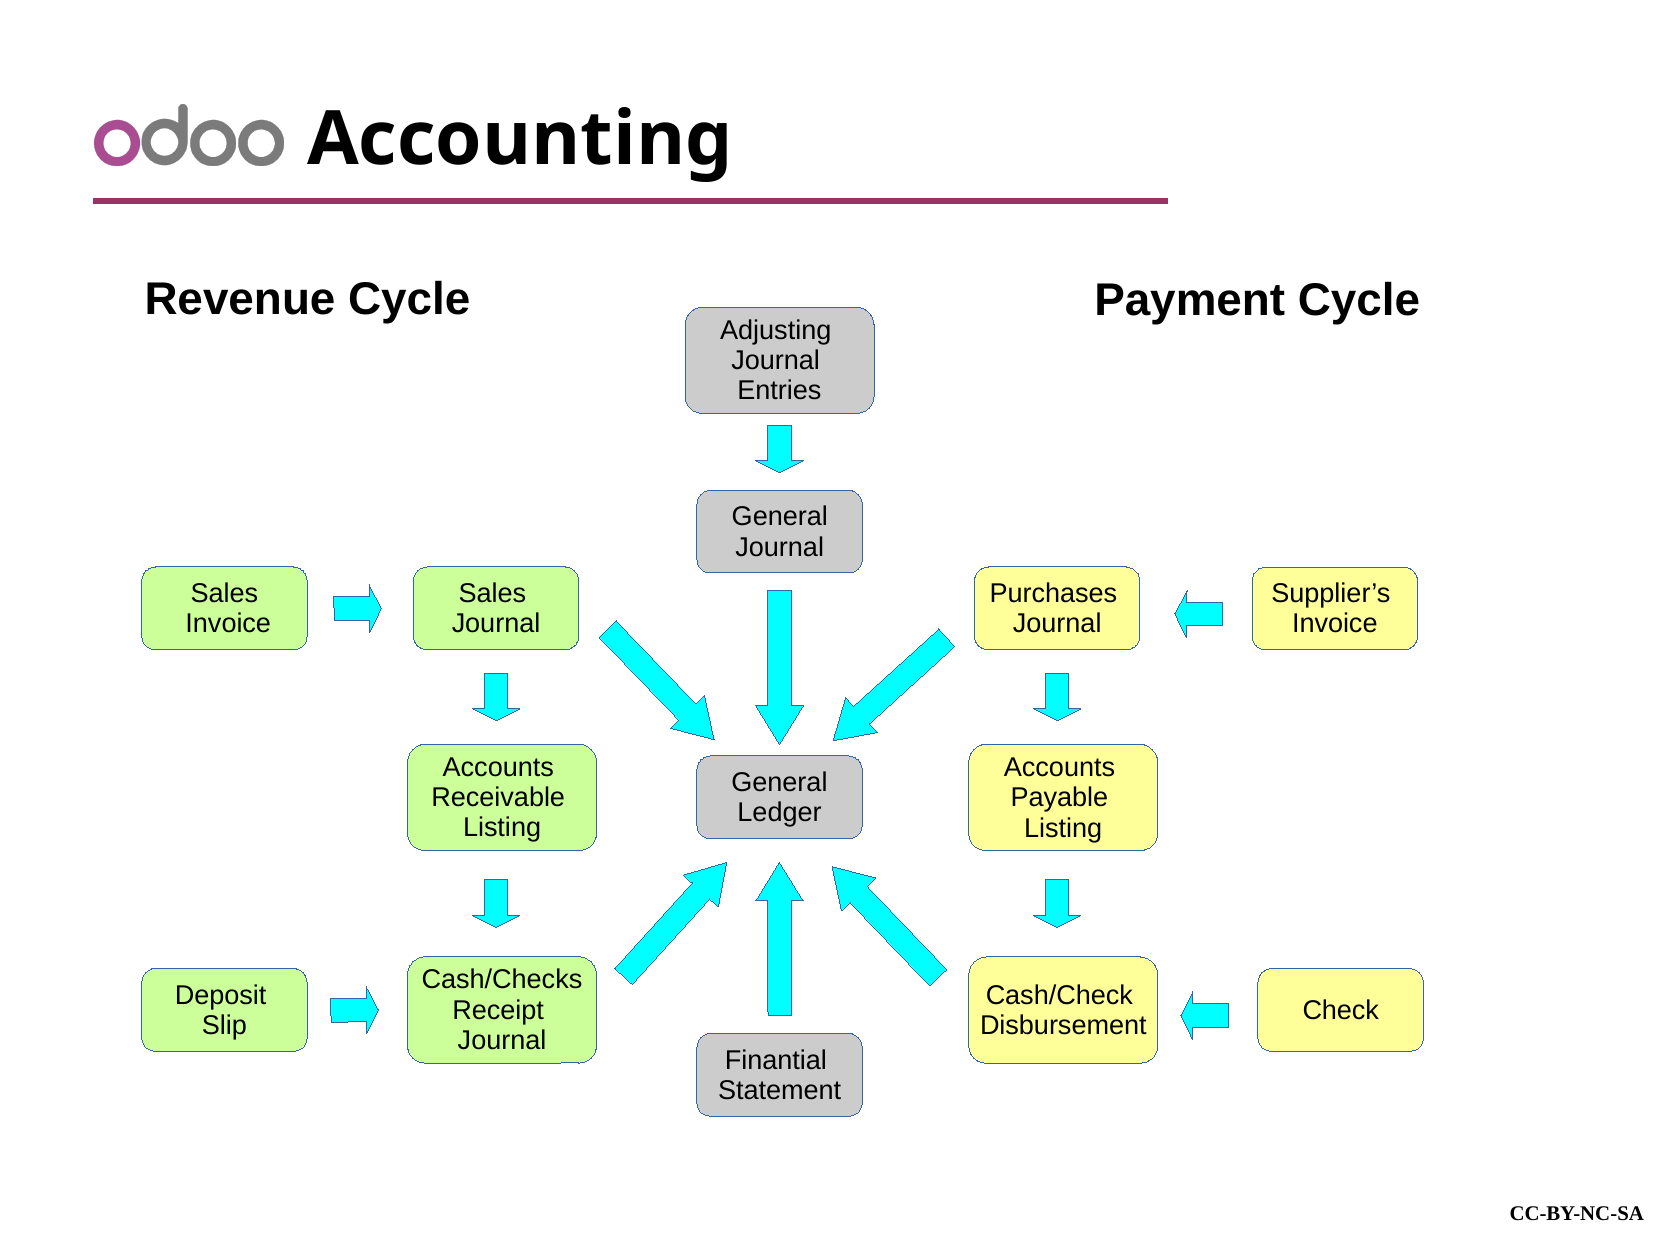

# Accounting
Revenue Cycle
Payment Cycle
Adjusting
Journal
Entries
General
Journal
Sales
 Invoice
Sales
Journal
Purchases
Journal
Supplier’s
Invoice
Accounts
Receivable
Listing
Accounts
Payable
Listing
General
Ledger
Cash/Checks
Receipt
Journal
Cash/Check
Disbursement
Deposit
Slip
Check
Finantial
Statement